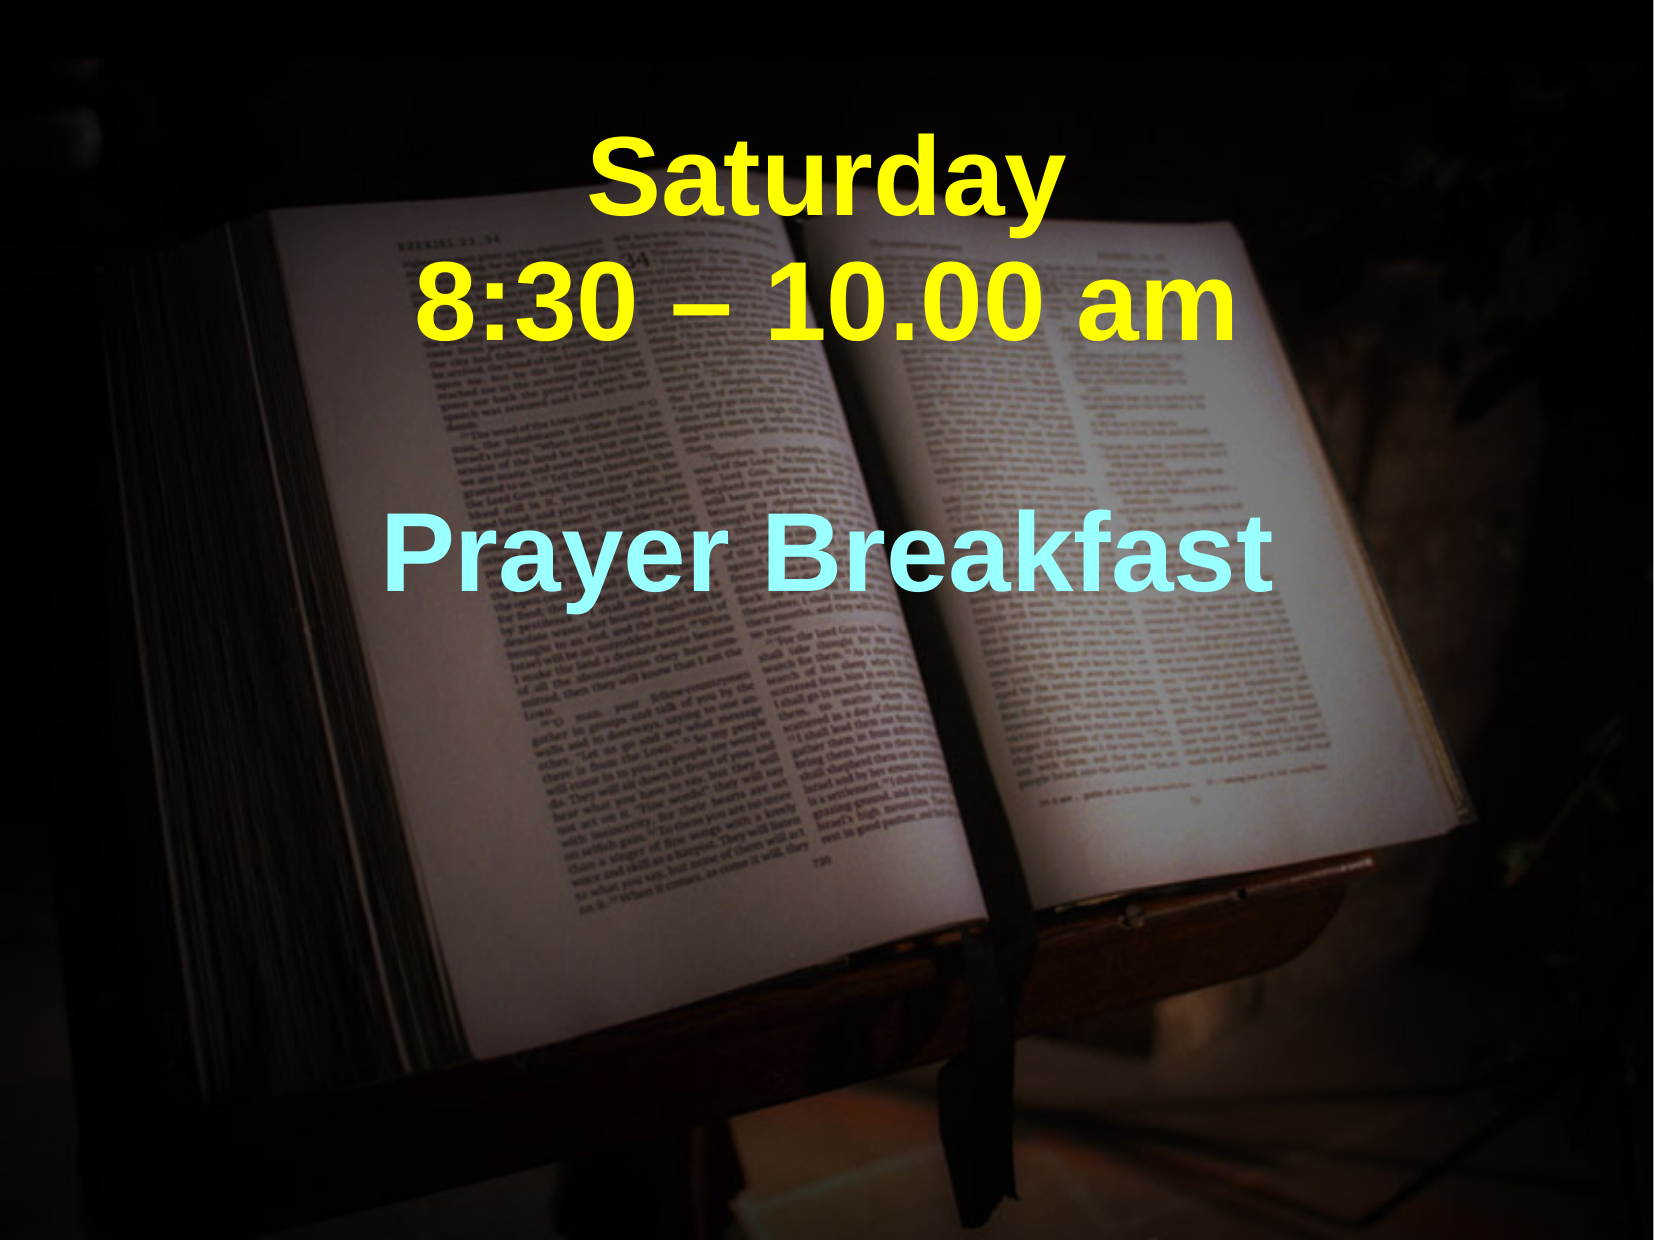

#
Saturday
8:30 – 10.00 am
Prayer Breakfast